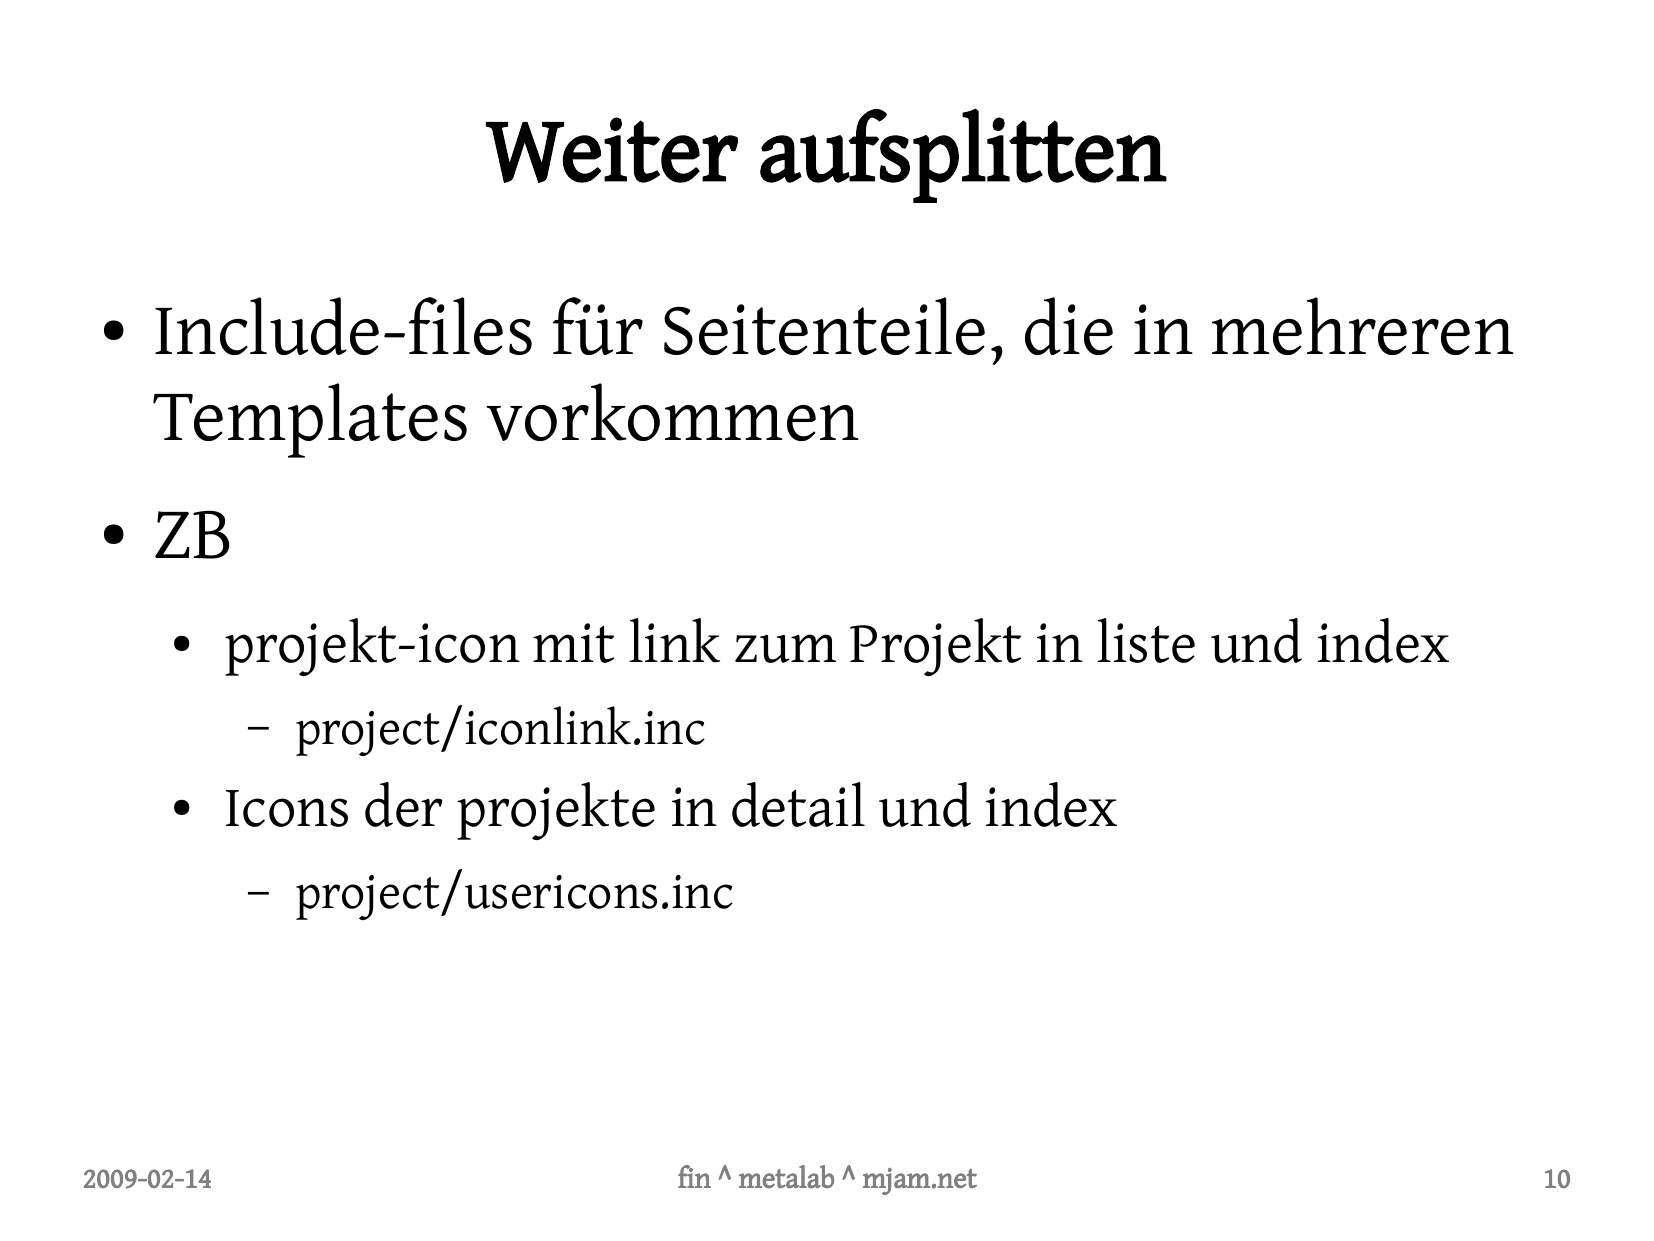

# Weiter aufsplitten
Include-files für Seitenteile, die in mehreren Templates vorkommen
ZB
projekt-icon mit link zum Projekt in liste und index
project/iconlink.inc
Icons der projekte in detail und index
project/usericons.inc
2009-02-14
fin ^ metalab ^ mjam.net
10